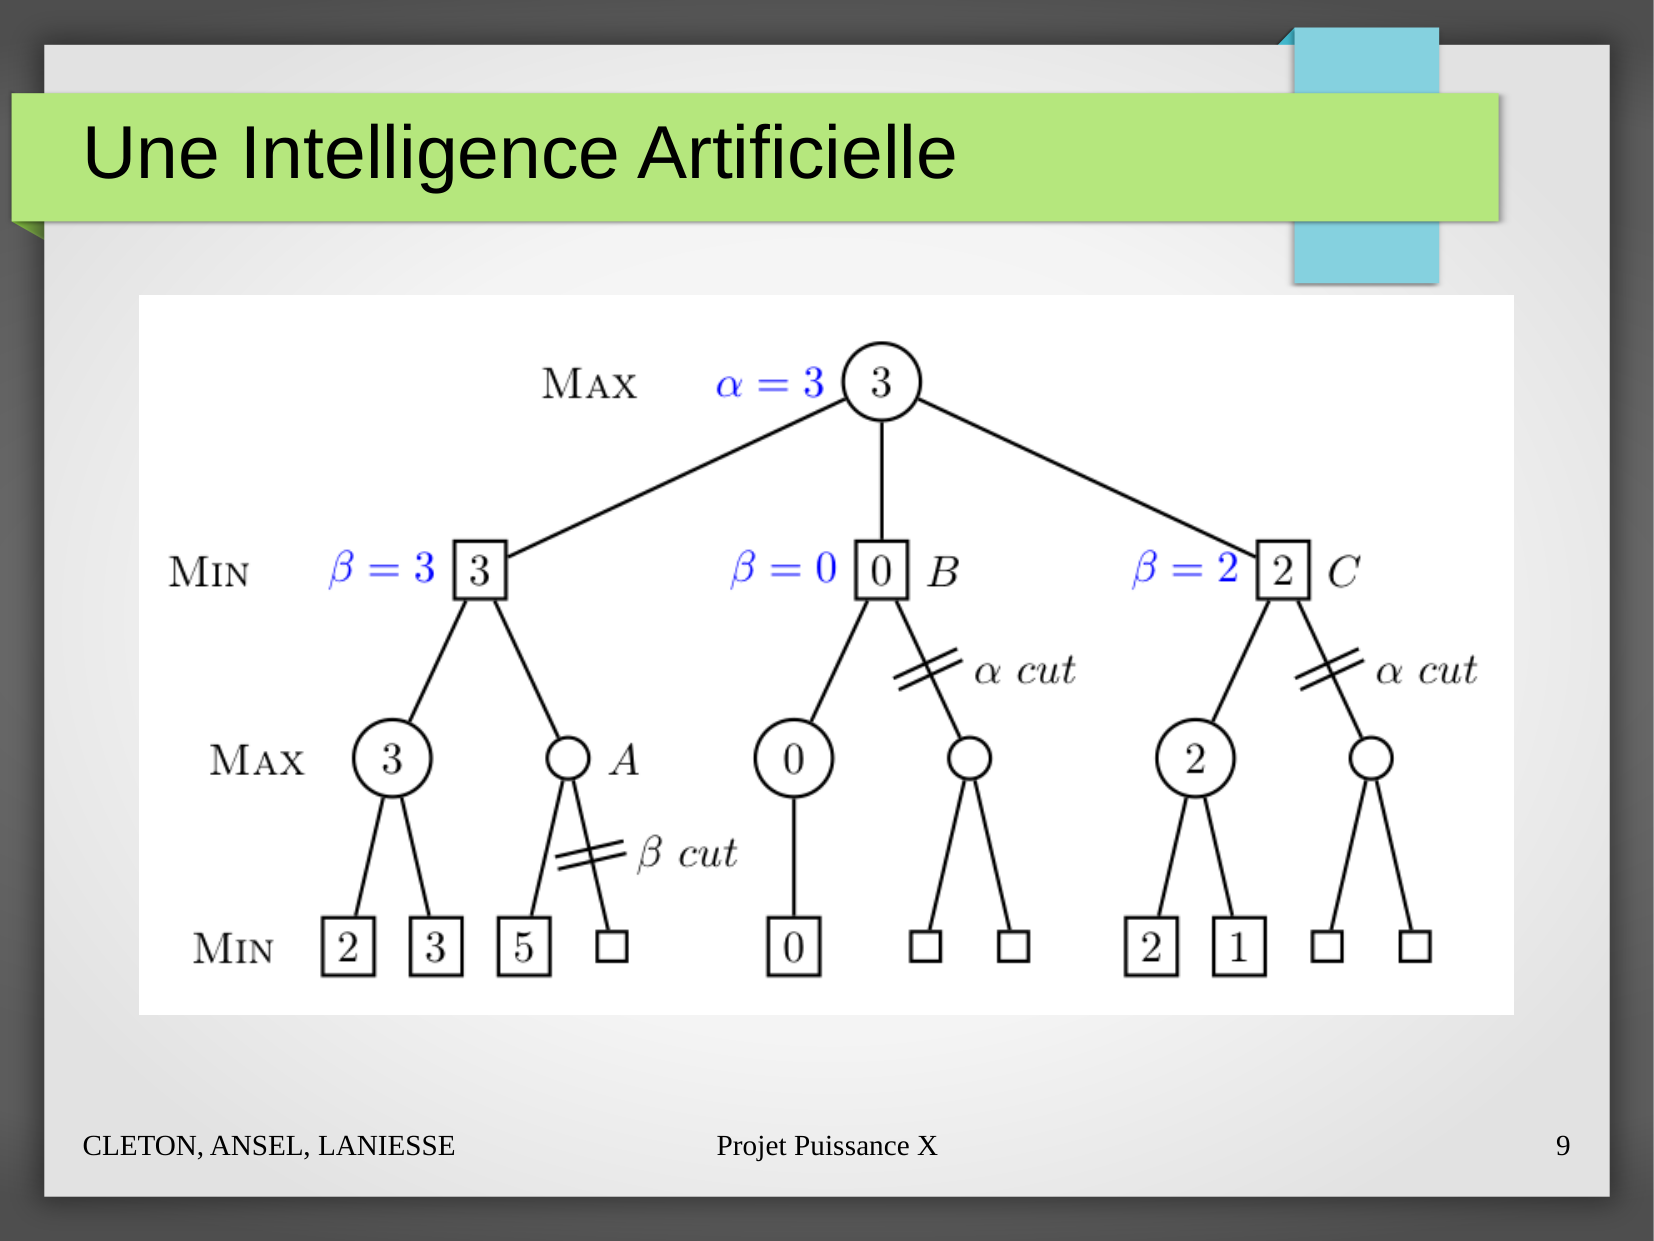

# Une Intelligence Artificielle
CLETON, ANSEL, LANIESSE
Projet Puissance X
9